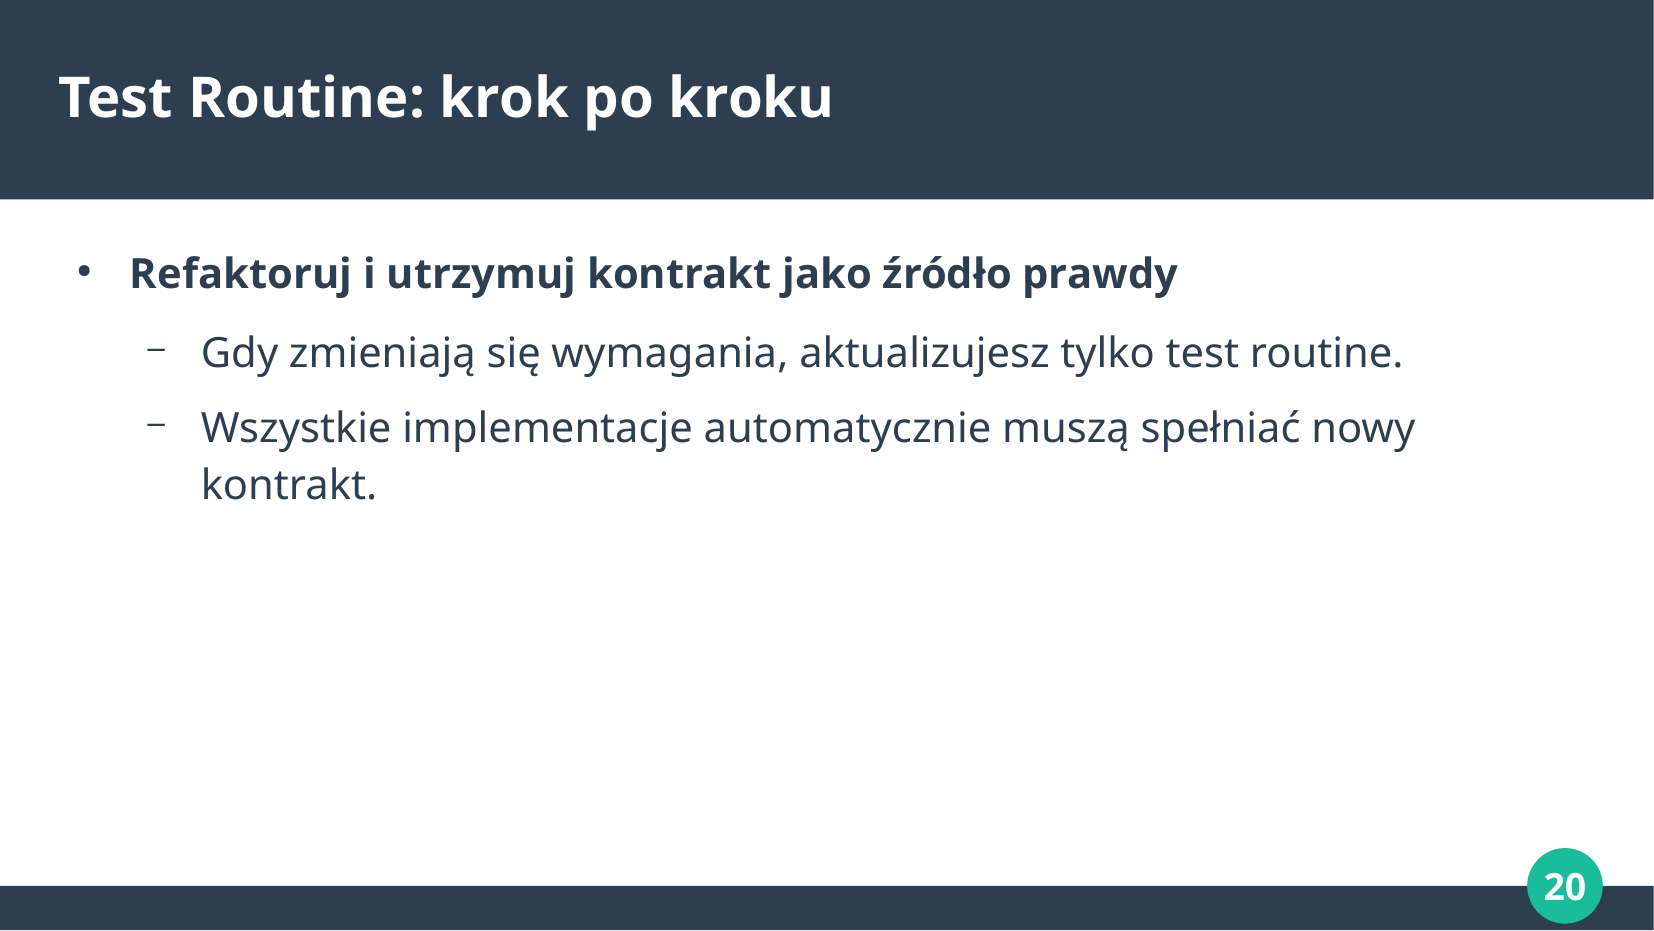

# Test Routine: krok po kroku
Refaktoruj i utrzymuj kontrakt jako źródło prawdy
Gdy zmieniają się wymagania, aktualizujesz tylko test routine.
Wszystkie implementacje automatycznie muszą spełniać nowy kontrakt.